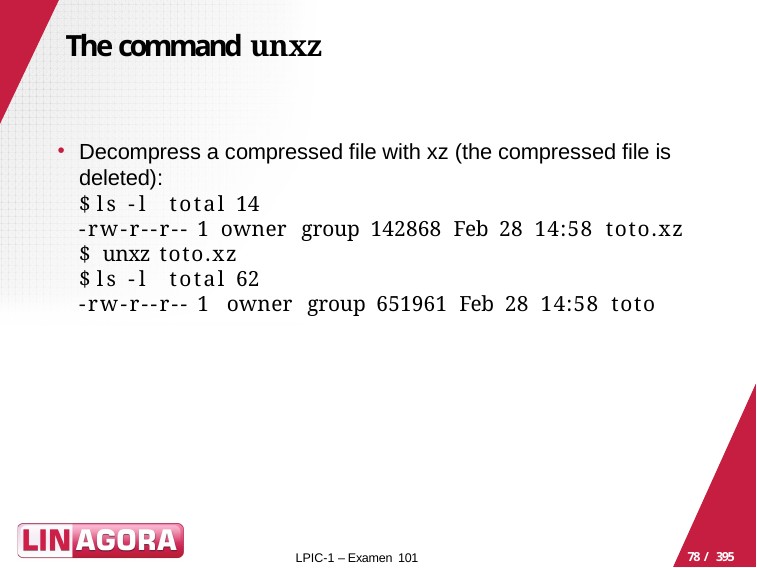

The command unxz
Decompress a compressed file with xz (the compressed file is deleted):
$ ls -l total 14
-rw-r--r-- 1 owner group 142868 Feb 28 14:58 toto.xz
$ unxz toto.xz
$ ls -l total 62
-rw-r--r-- 1 owner group 651961 Feb 28 14:58 toto
LPIC-1 – Examen 101